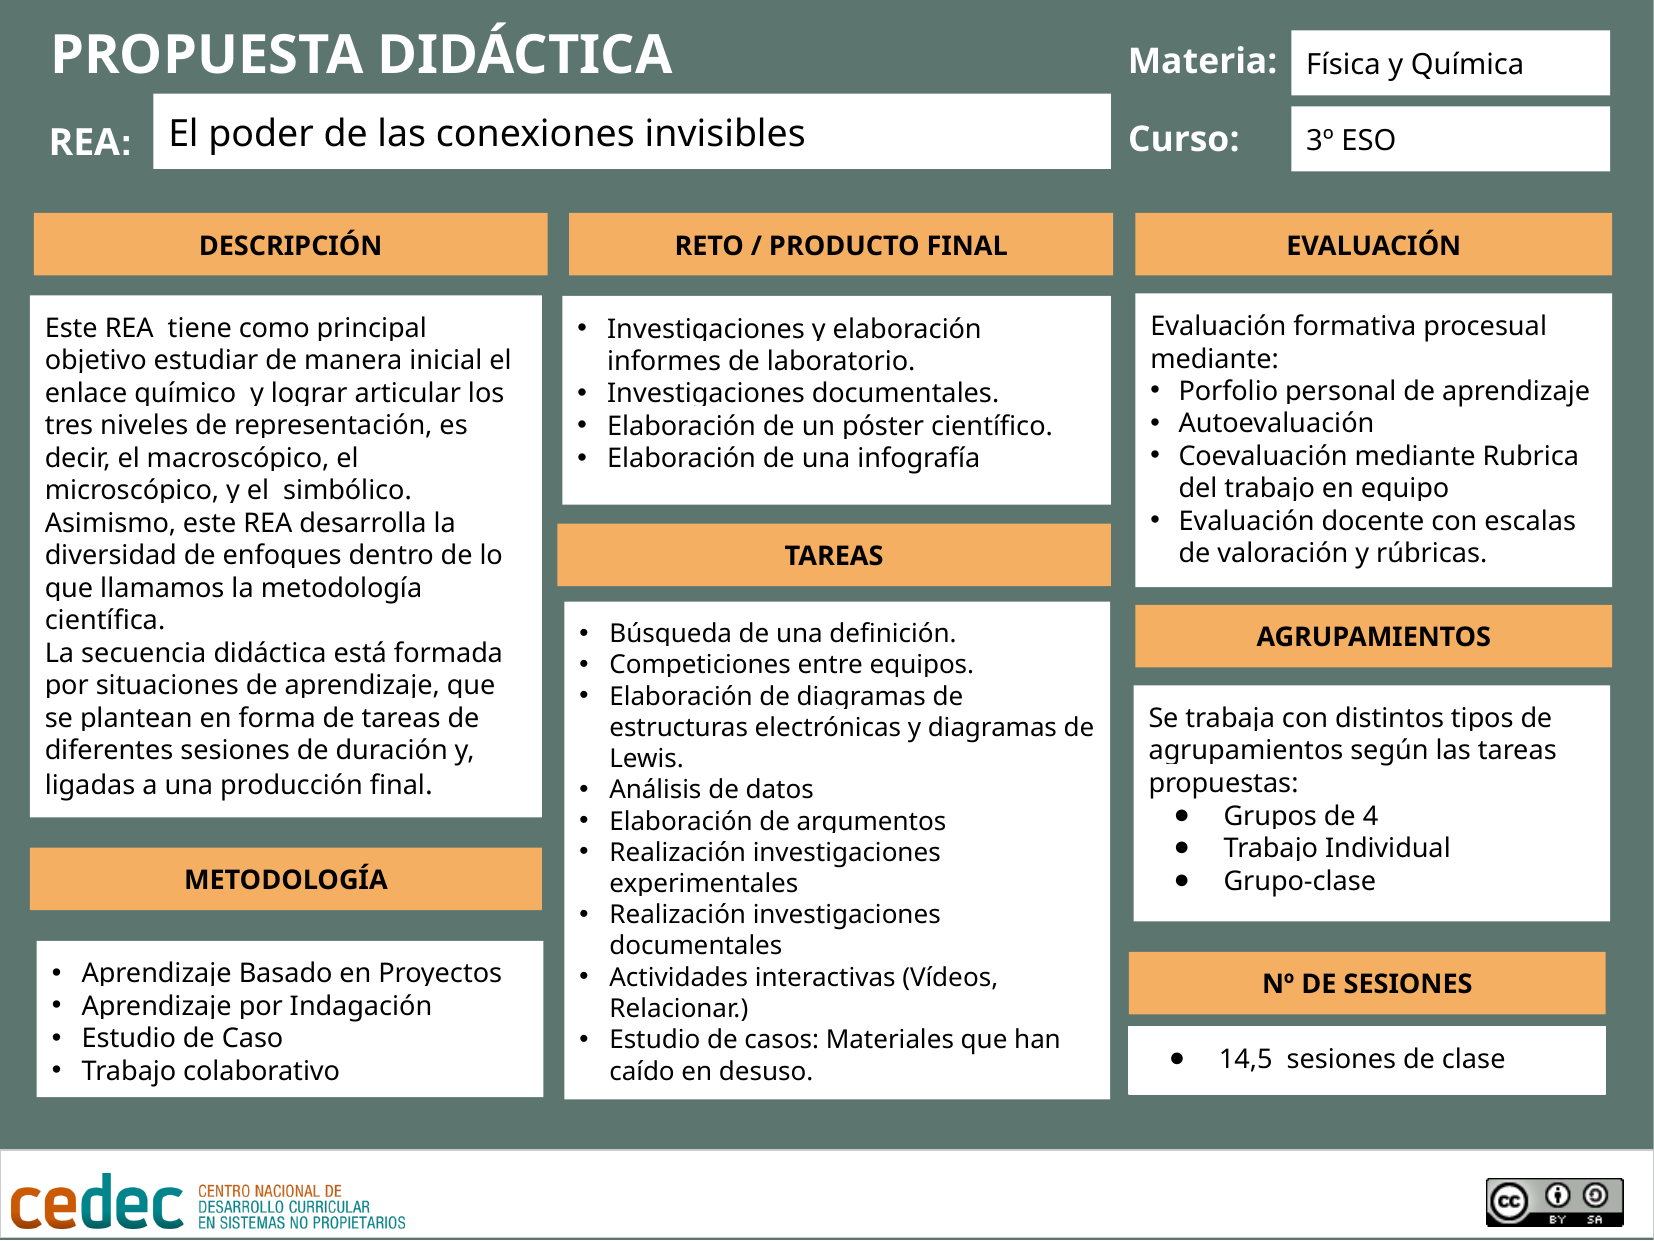

PROPUESTA DIDÁCTICA
Materia:
Física y Química
El poder de las conexiones invisibles
3º ESO
Curso:
REA:
DESCRIPCIÓN
RETO / PRODUCTO FINAL
EVALUACIÓN
Evaluación formativa procesual mediante:
Porfolio personal de aprendizaje
Autoevaluación
Coevaluación mediante Rubrica del trabajo en equipo
Evaluación docente con escalas de valoración y rúbricas.
Este REA tiene como principal objetivo estudiar de manera inicial el enlace químico y lograr articular los tres niveles de representación, es decir, el macroscópico, el microscópico, y el simbólico. Asimismo, este REA desarrolla la diversidad de enfoques dentro de lo que llamamos la metodología científica.
La secuencia didáctica está formada por situaciones de aprendizaje, que se plantean en forma de tareas de diferentes sesiones de duración y, ligadas a una producción final.
Investigaciones y elaboración informes de laboratorio.
Investigaciones documentales.
Elaboración de un póster científico.
Elaboración de una infografía
TAREAS
Búsqueda de una definición.
Competiciones entre equipos.
Elaboración de diagramas de estructuras electrónicas y diagramas de Lewis.
Análisis de datos
Elaboración de argumentos
Realización investigaciones experimentales
Realización investigaciones documentales
Actividades interactivas (Vídeos, Relacionar.)
Estudio de casos: Materiales que han caído en desuso.
AGRUPAMIENTOS
Se trabaja con distintos tipos de agrupamientos según las tareas propuestas:
Grupos de 4
Trabajo Individual
Grupo-clase
METODOLOGÍA
Aprendizaje Basado en Proyectos
Aprendizaje por Indagación
Estudio de Caso
Trabajo colaborativo
Nº DE SESIONES
14,5 sesiones de clase